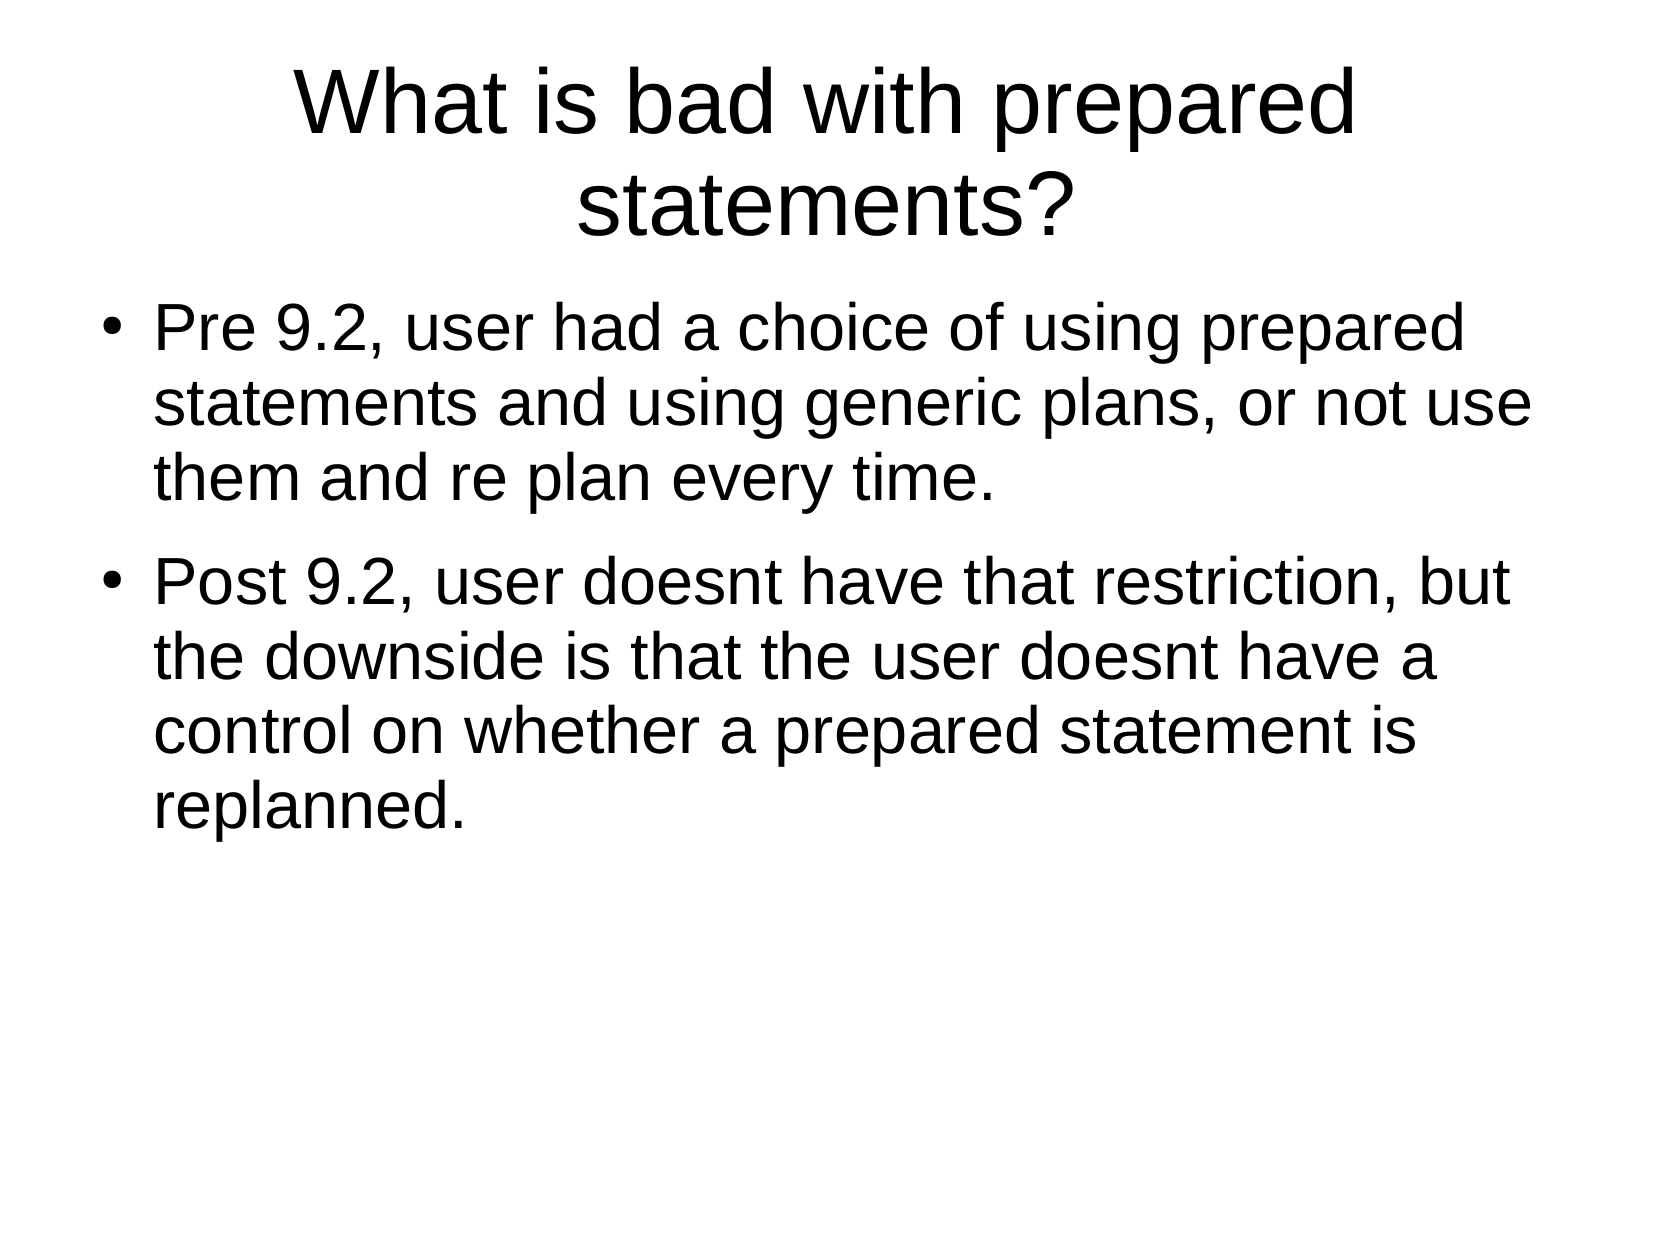

# What is bad with prepared statements?
Pre 9.2, user had a choice of using prepared statements and using generic plans, or not use them and re plan every time.
Post 9.2, user doesnt have that restriction, but the downside is that the user doesnt have a control on whether a prepared statement is replanned.